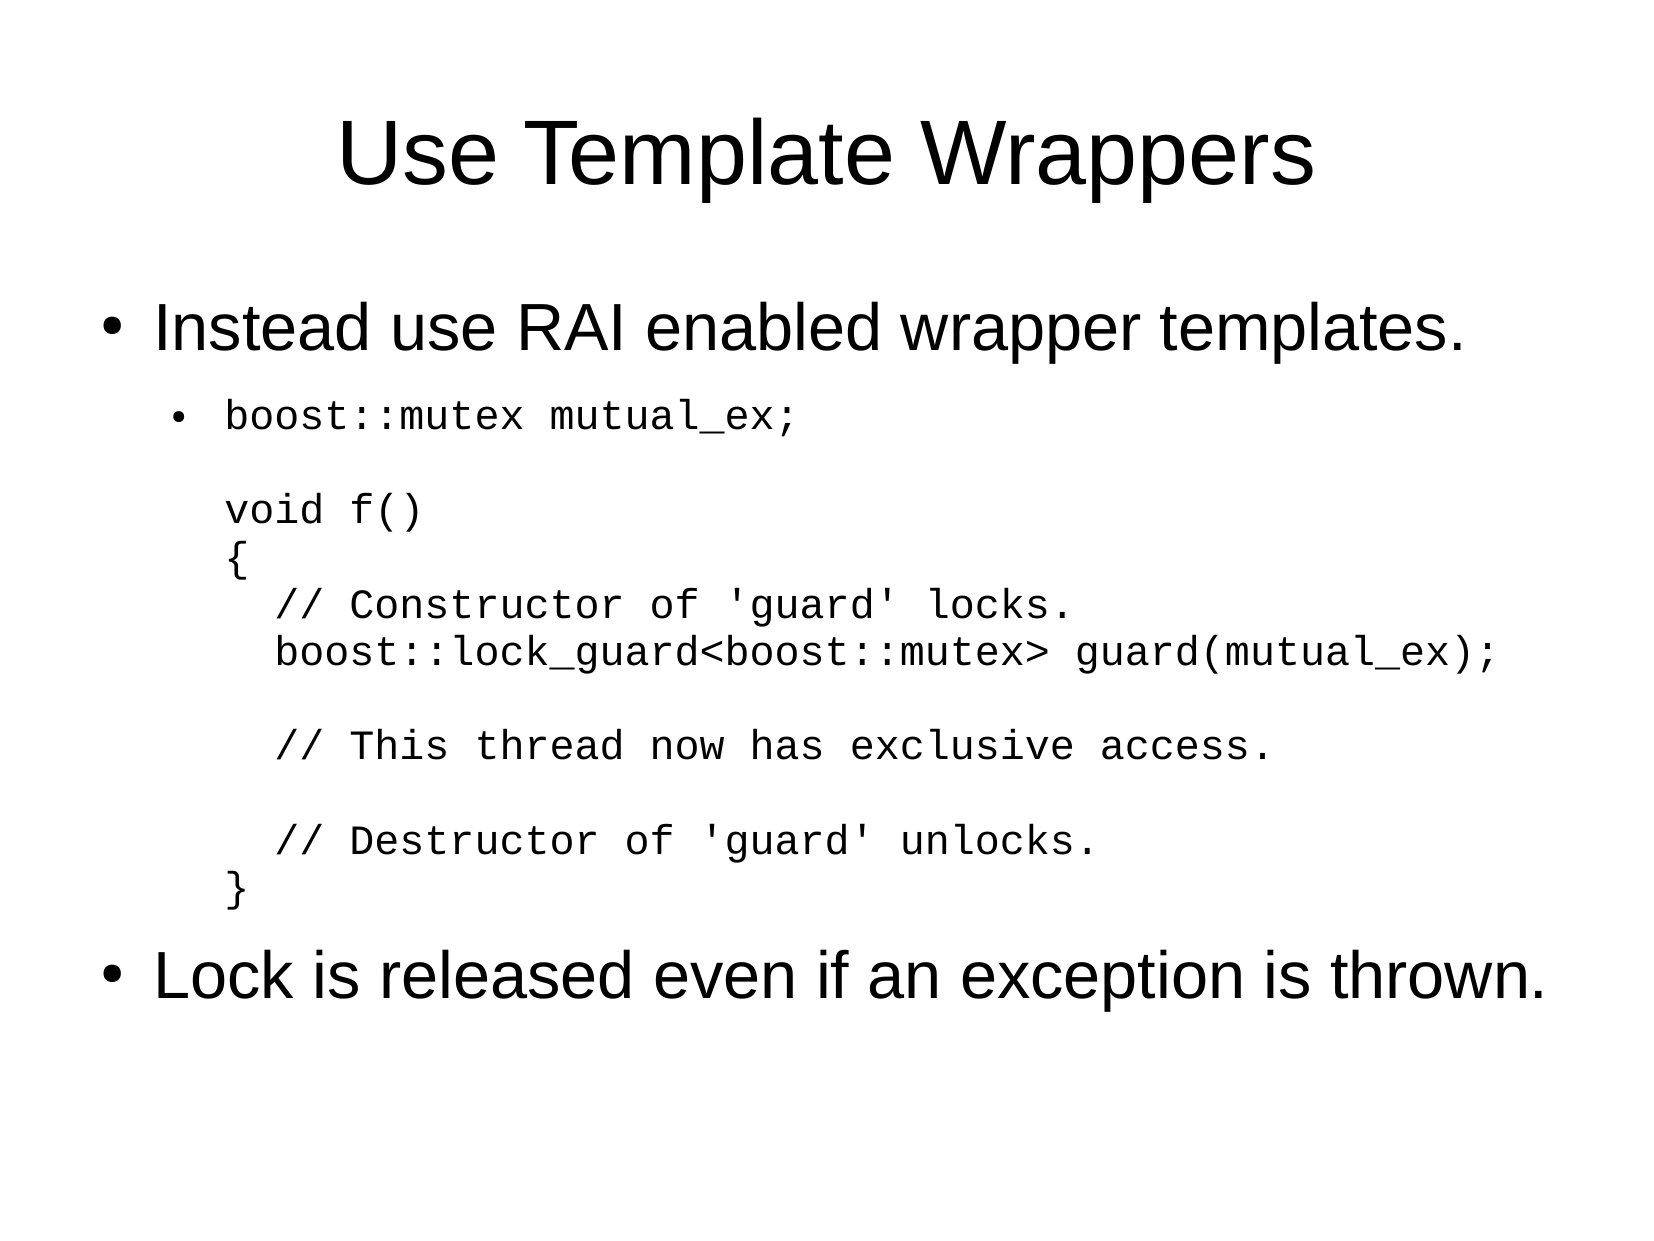

# Use Template Wrappers
Instead use RAI enabled wrapper templates.
boost::mutex mutual_ex;
void f()
{
 // Constructor of 'guard' locks.
 boost::lock_guard<boost::mutex> guard(mutual_ex);
 // This thread now has exclusive access.
 // Destructor of 'guard' unlocks.
}
Lock is released even if an exception is thrown.